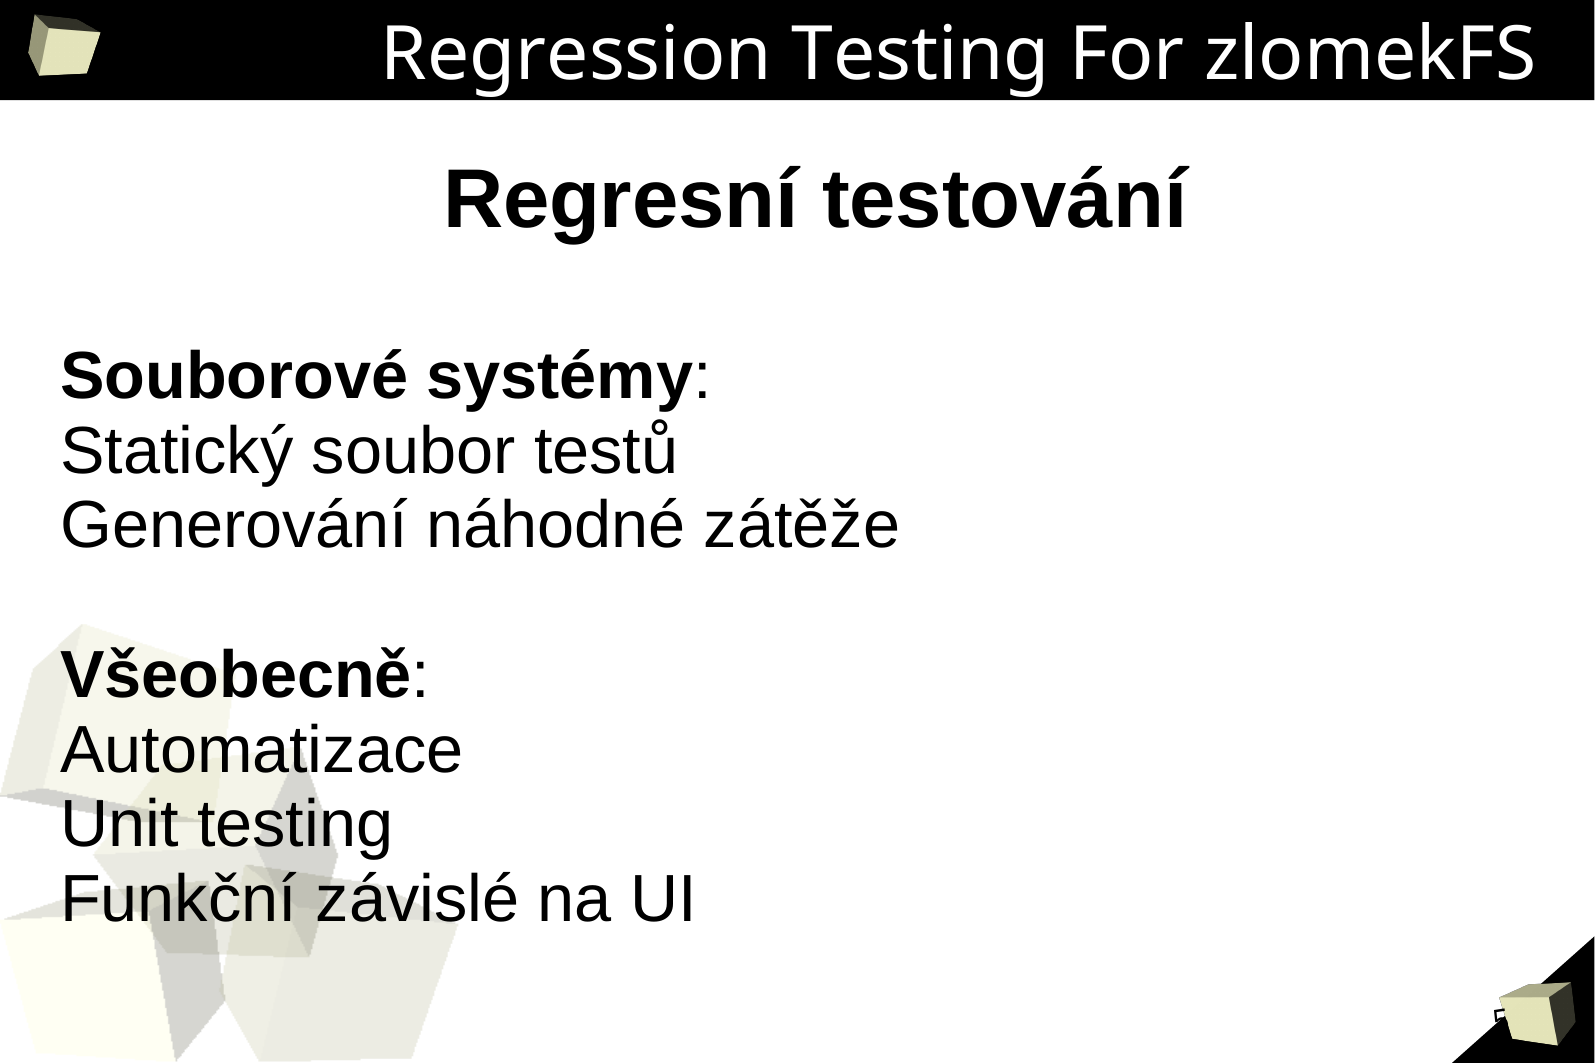

# Regression Testing For zlomekFS
Regresní testování
Souborové systémy:
Statický soubor testů
Generování náhodné zátěže
Všeobecně:
Automatizace
Unit testing
Funkční závislé na UI